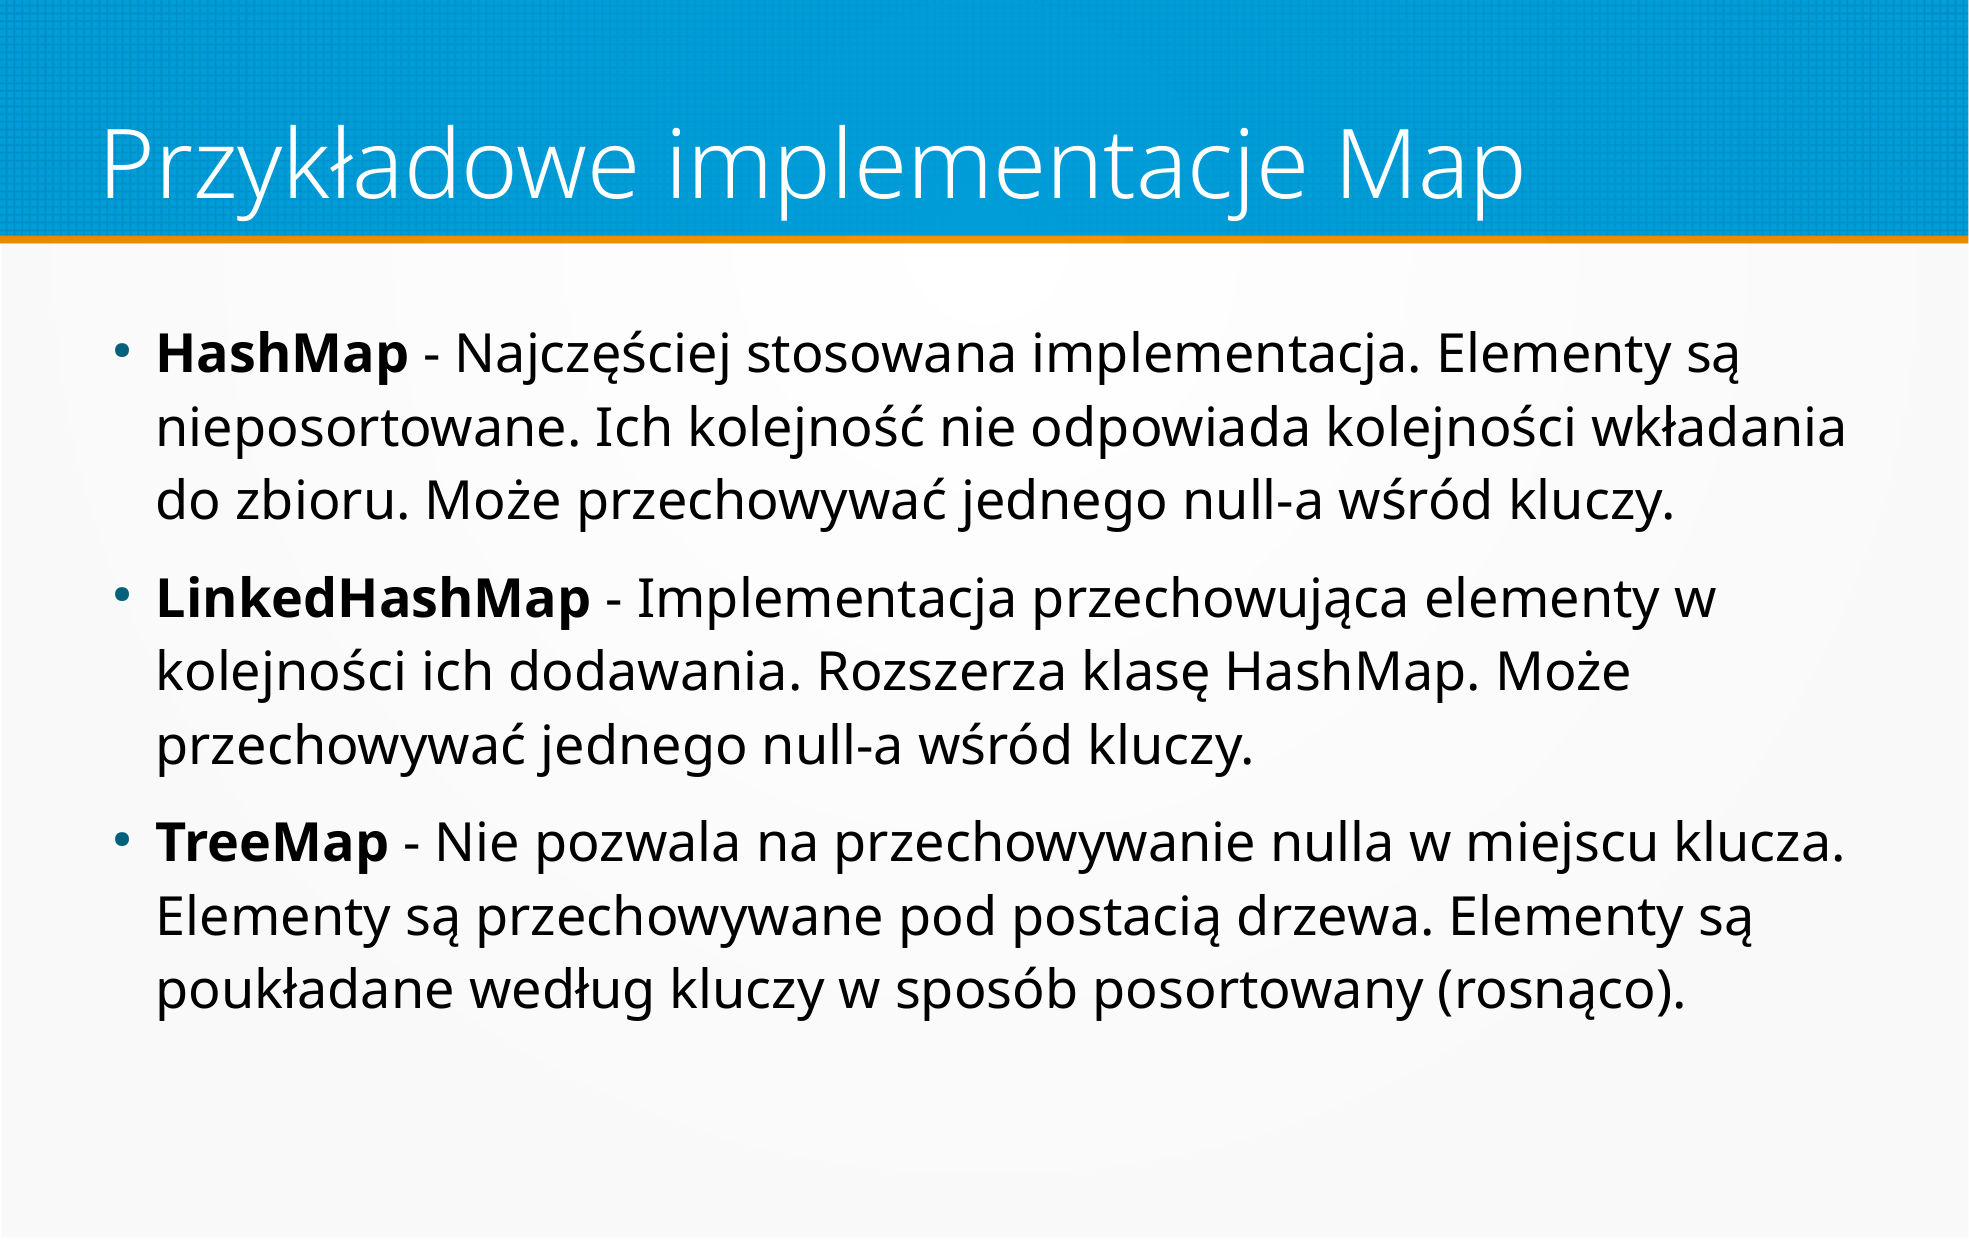

# Przykładowe implementacje Map
HashMap - Najczęściej stosowana implementacja. Elementy są nieposortowane. Ich kolejność nie odpowiada kolejności wkładania do zbioru. Może przechowywać jednego null-a wśród kluczy.
LinkedHashMap - Implementacja przechowująca elementy w kolejności ich dodawania. Rozszerza klasę HashMap. Może przechowywać jednego null-a wśród kluczy.
TreeMap - Nie pozwala na przechowywanie nulla w miejscu klucza. Elementy są przechowywane pod postacią drzewa. Elementy są poukładane według kluczy w sposób posortowany (rosnąco).